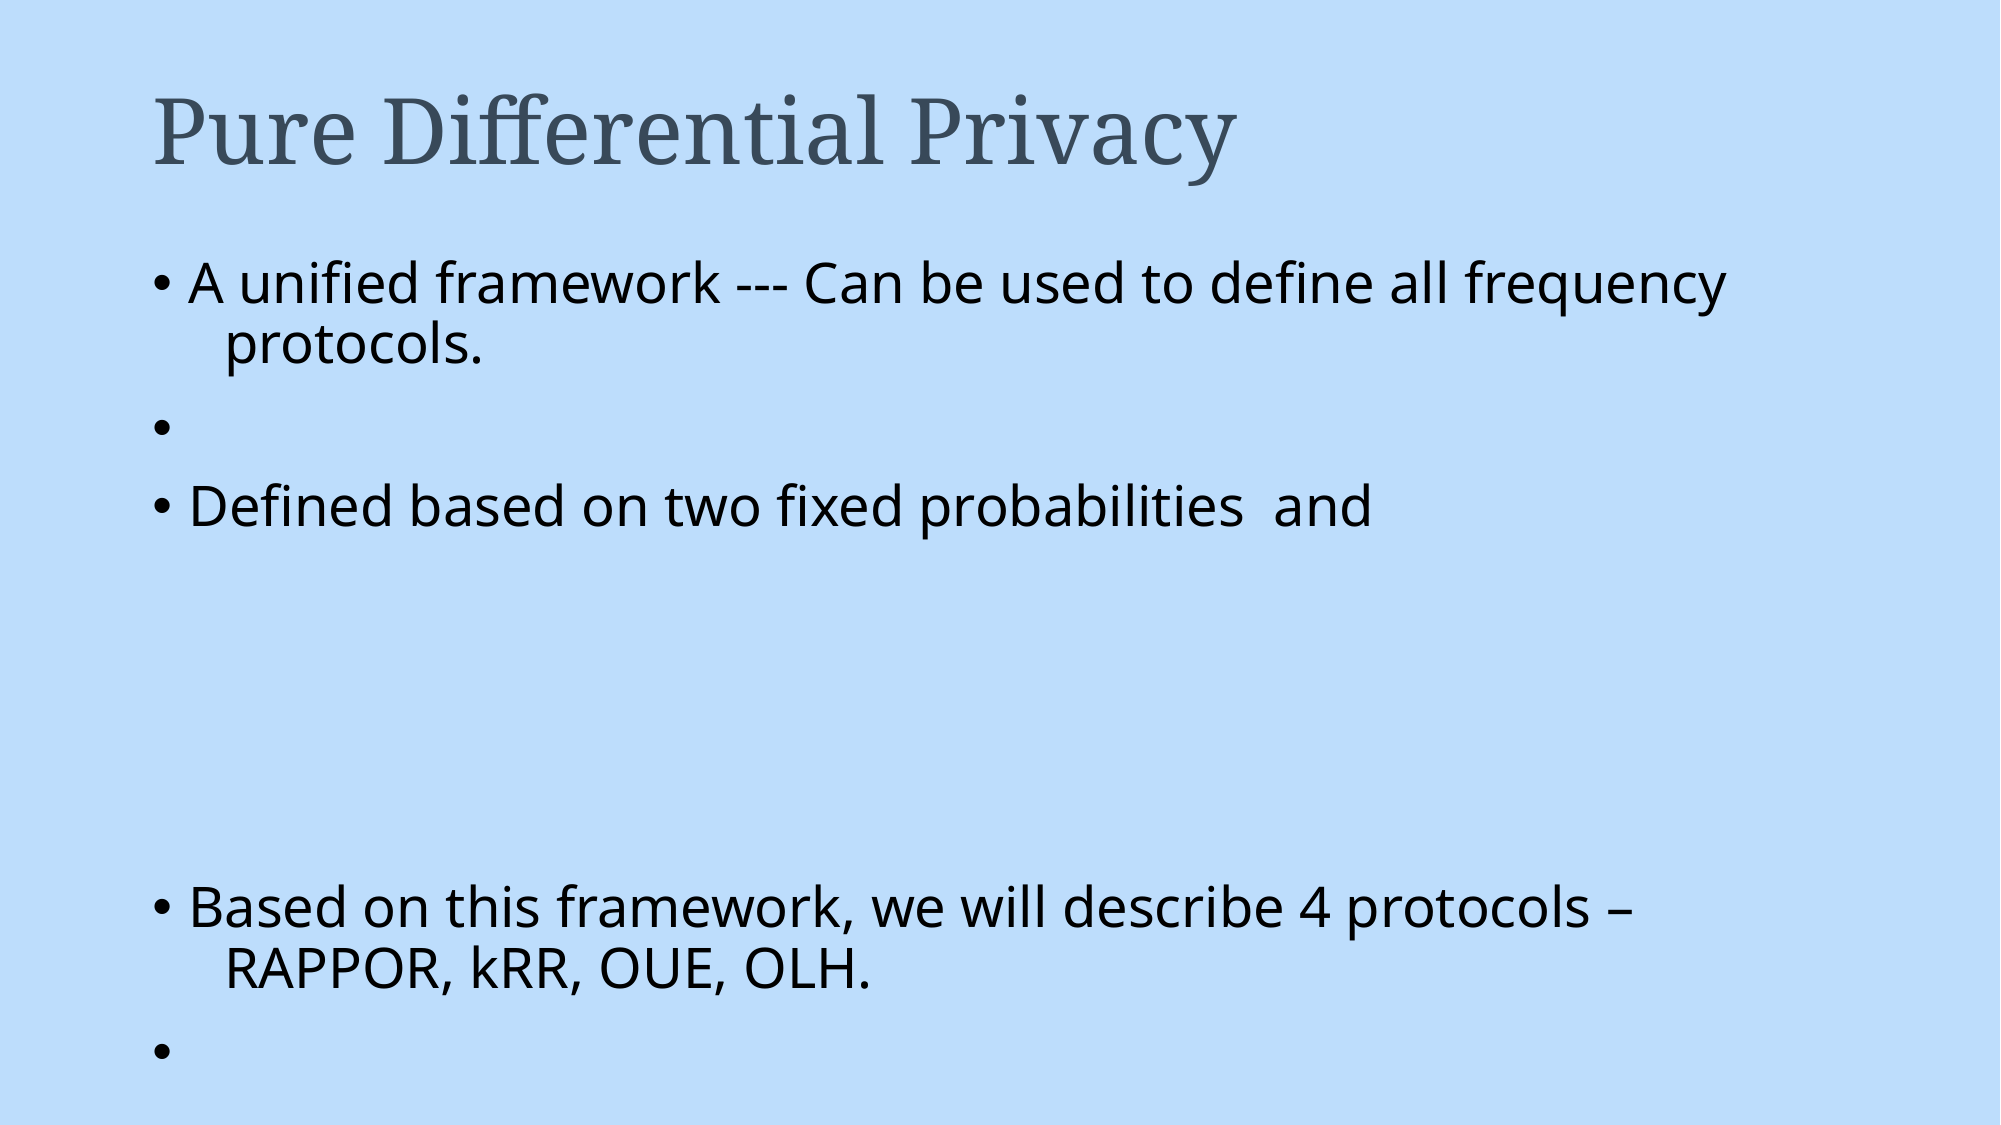

# Pure Differential Privacy
A unified framework --- Can be used to define all frequency protocols.
Defined based on two fixed probabilities and
Based on this framework, we will describe 4 protocols – RAPPOR, kRR, OUE, OLH.